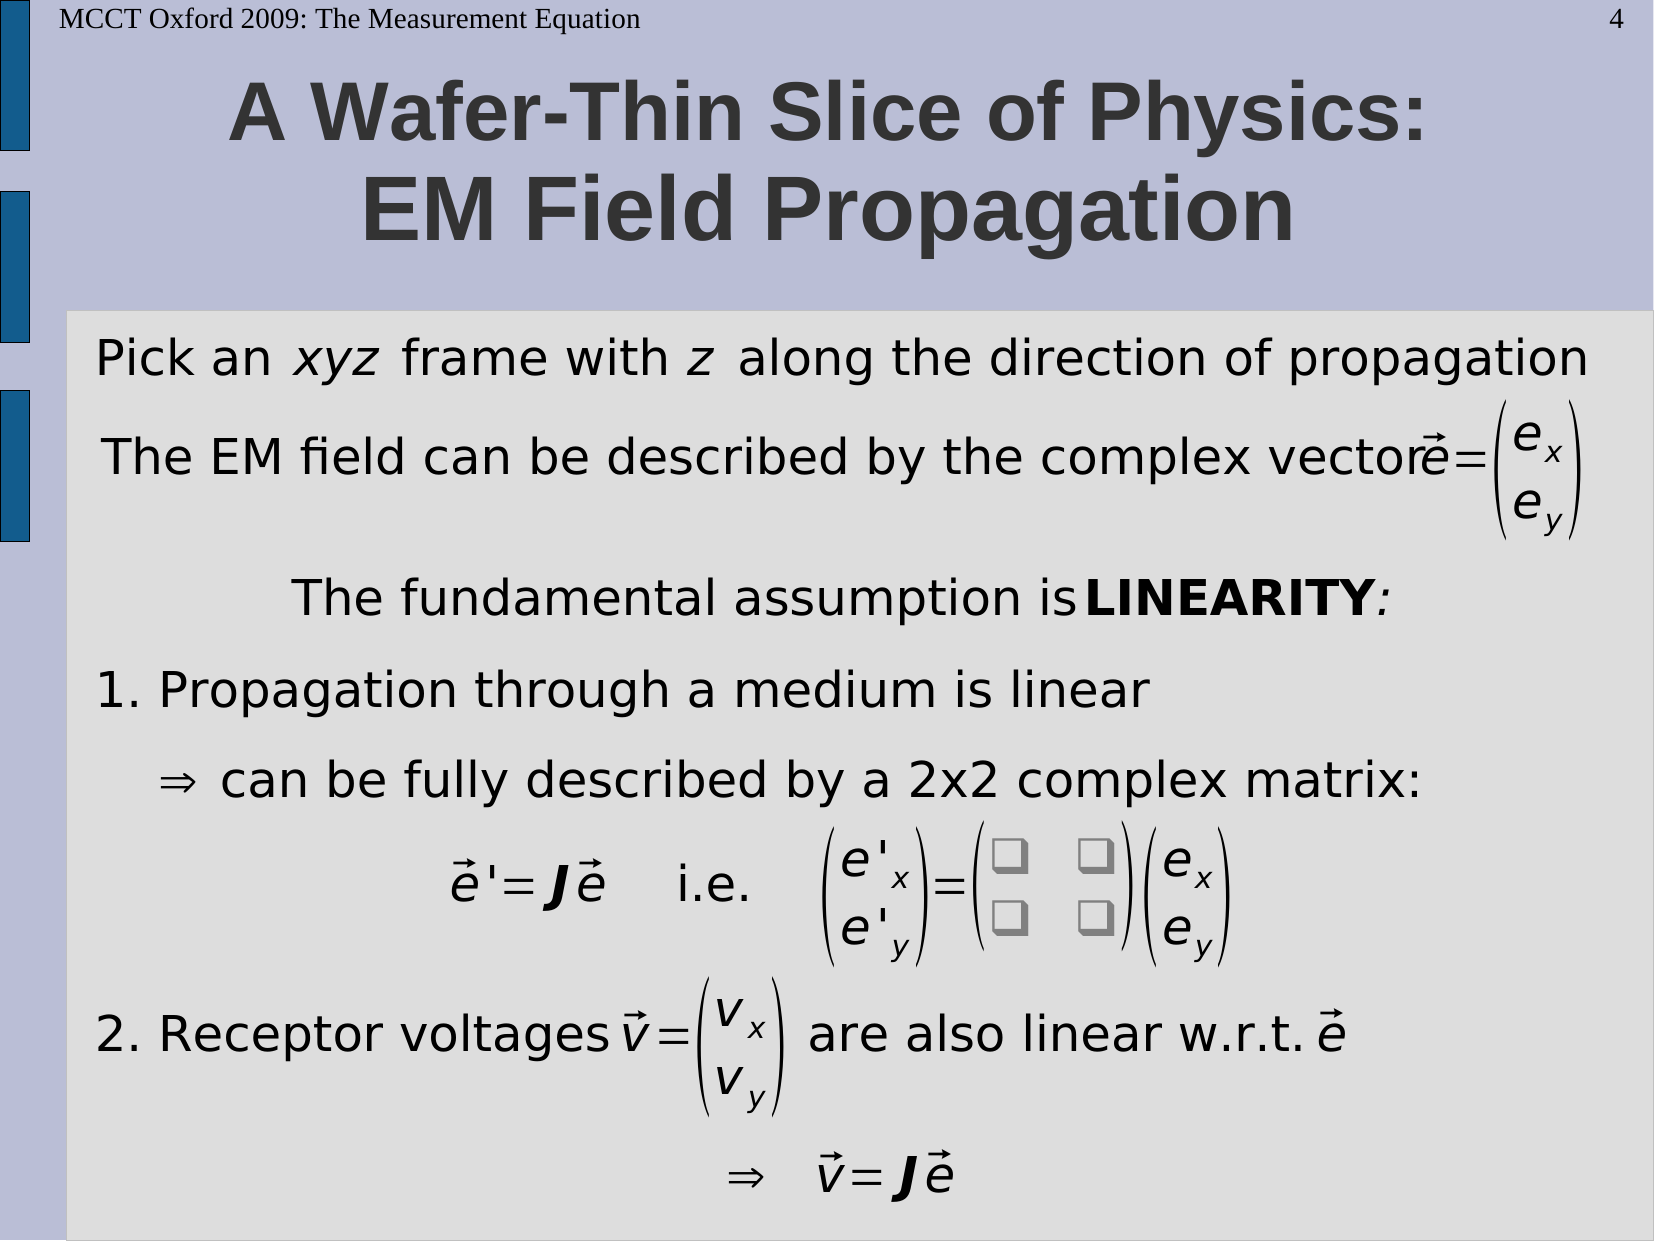

MCCT Oxford 2009: The Measurement Equation
4
# A Wafer-Thin Slice of Physics: EM Field Propagation